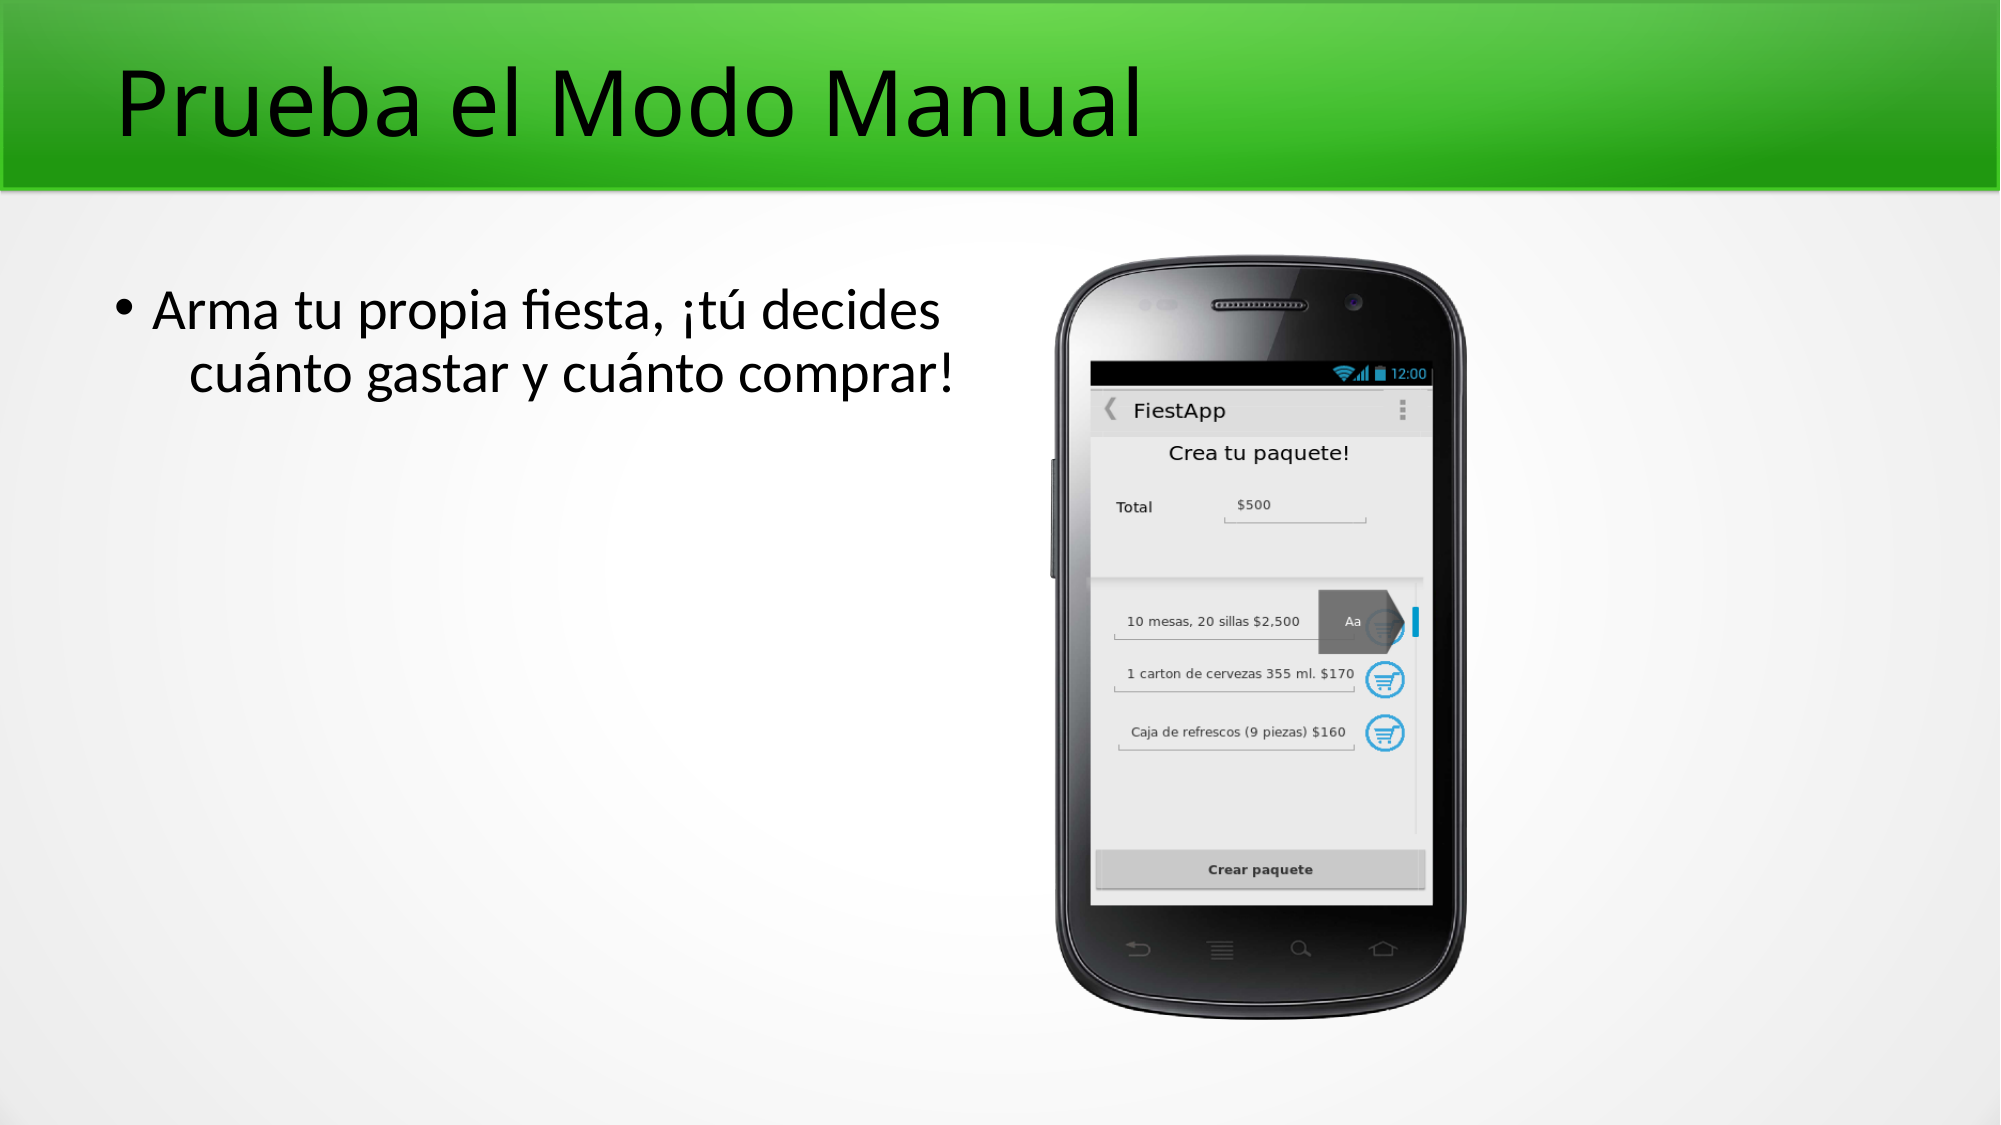

# Prueba el Modo Manual
Arma tu propia fiesta, ¡tú decides cuánto gastar y cuánto comprar!